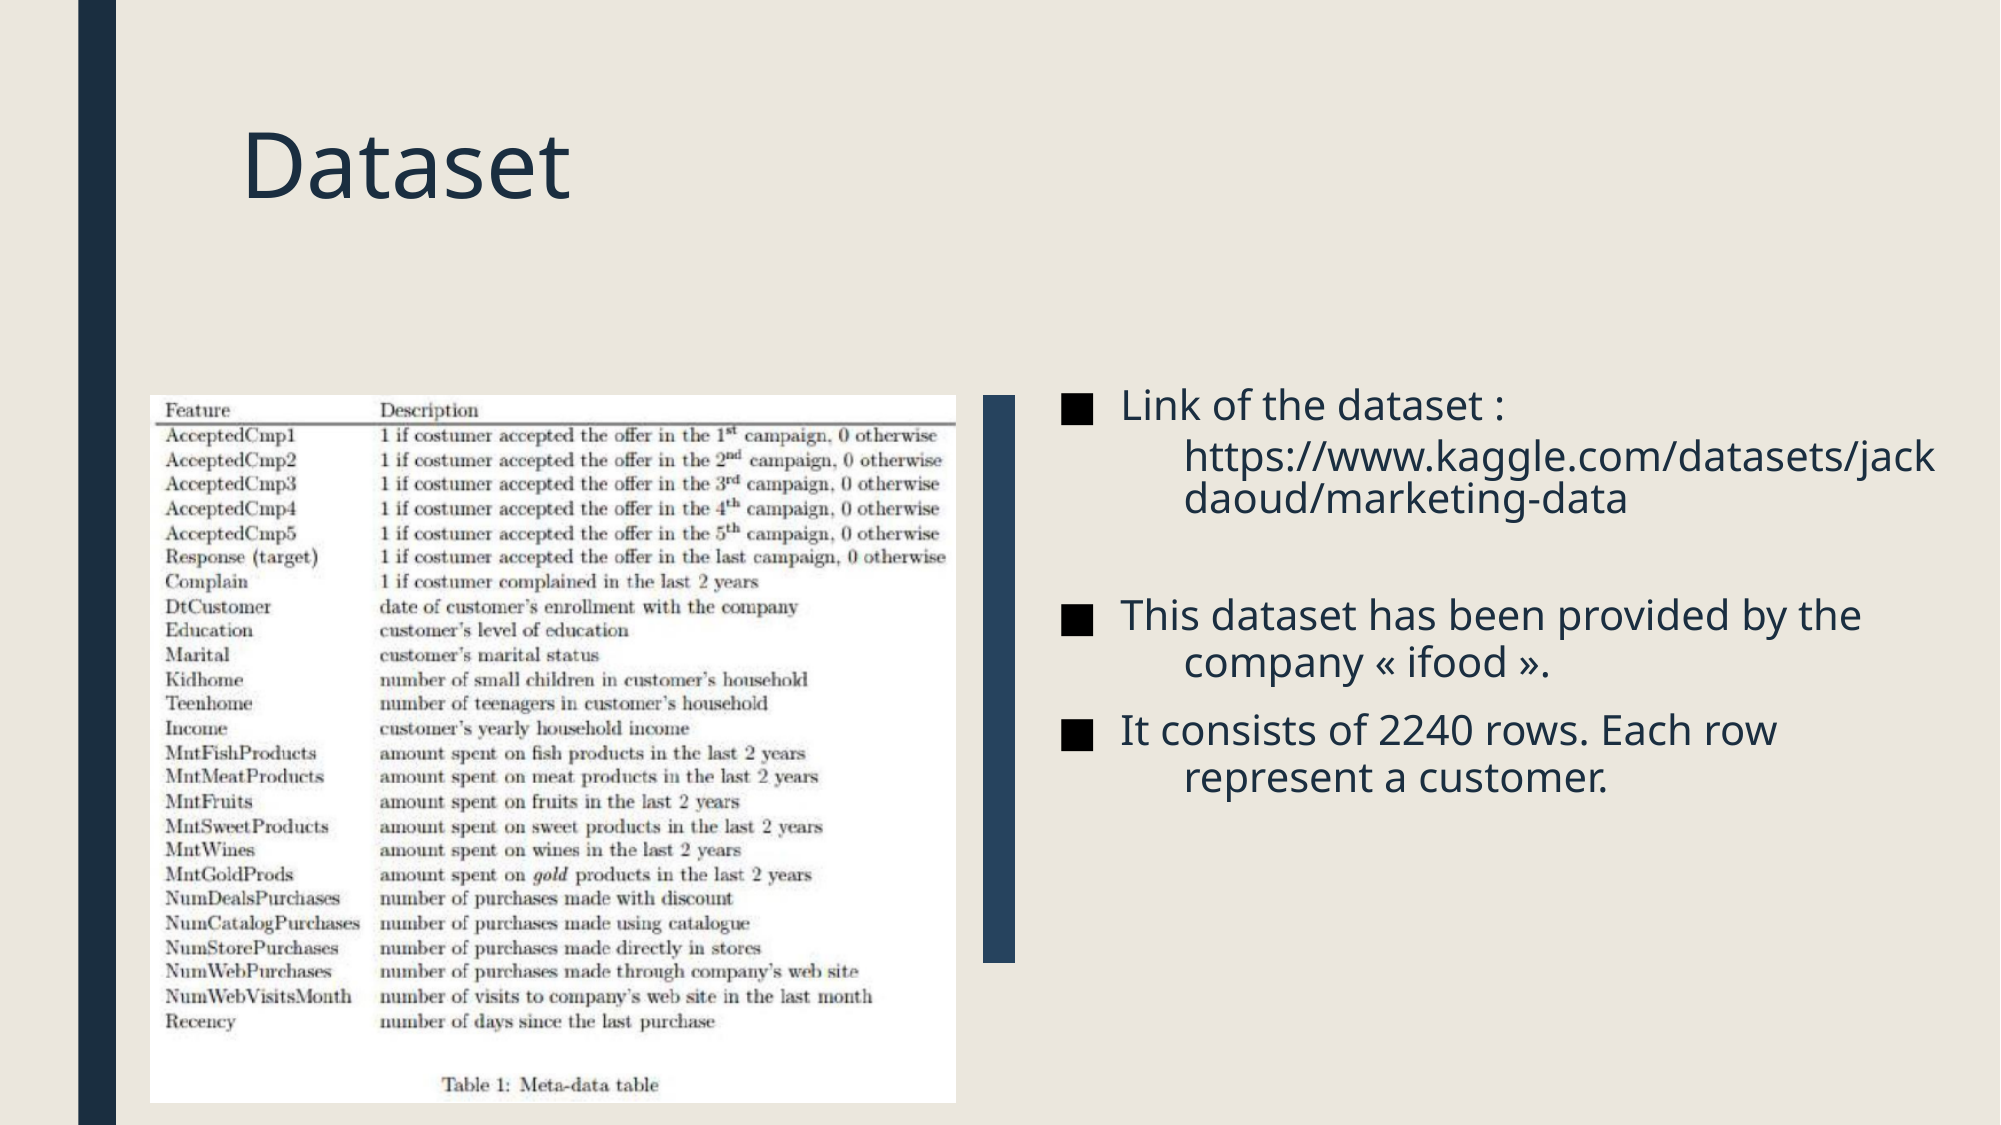

# Dataset
Link of the dataset : https://www.kaggle.com/datasets/jackdaoud/marketing-data
This dataset has been provided by the company « ifood ».
It consists of 2240 rows. Each row represent a customer.